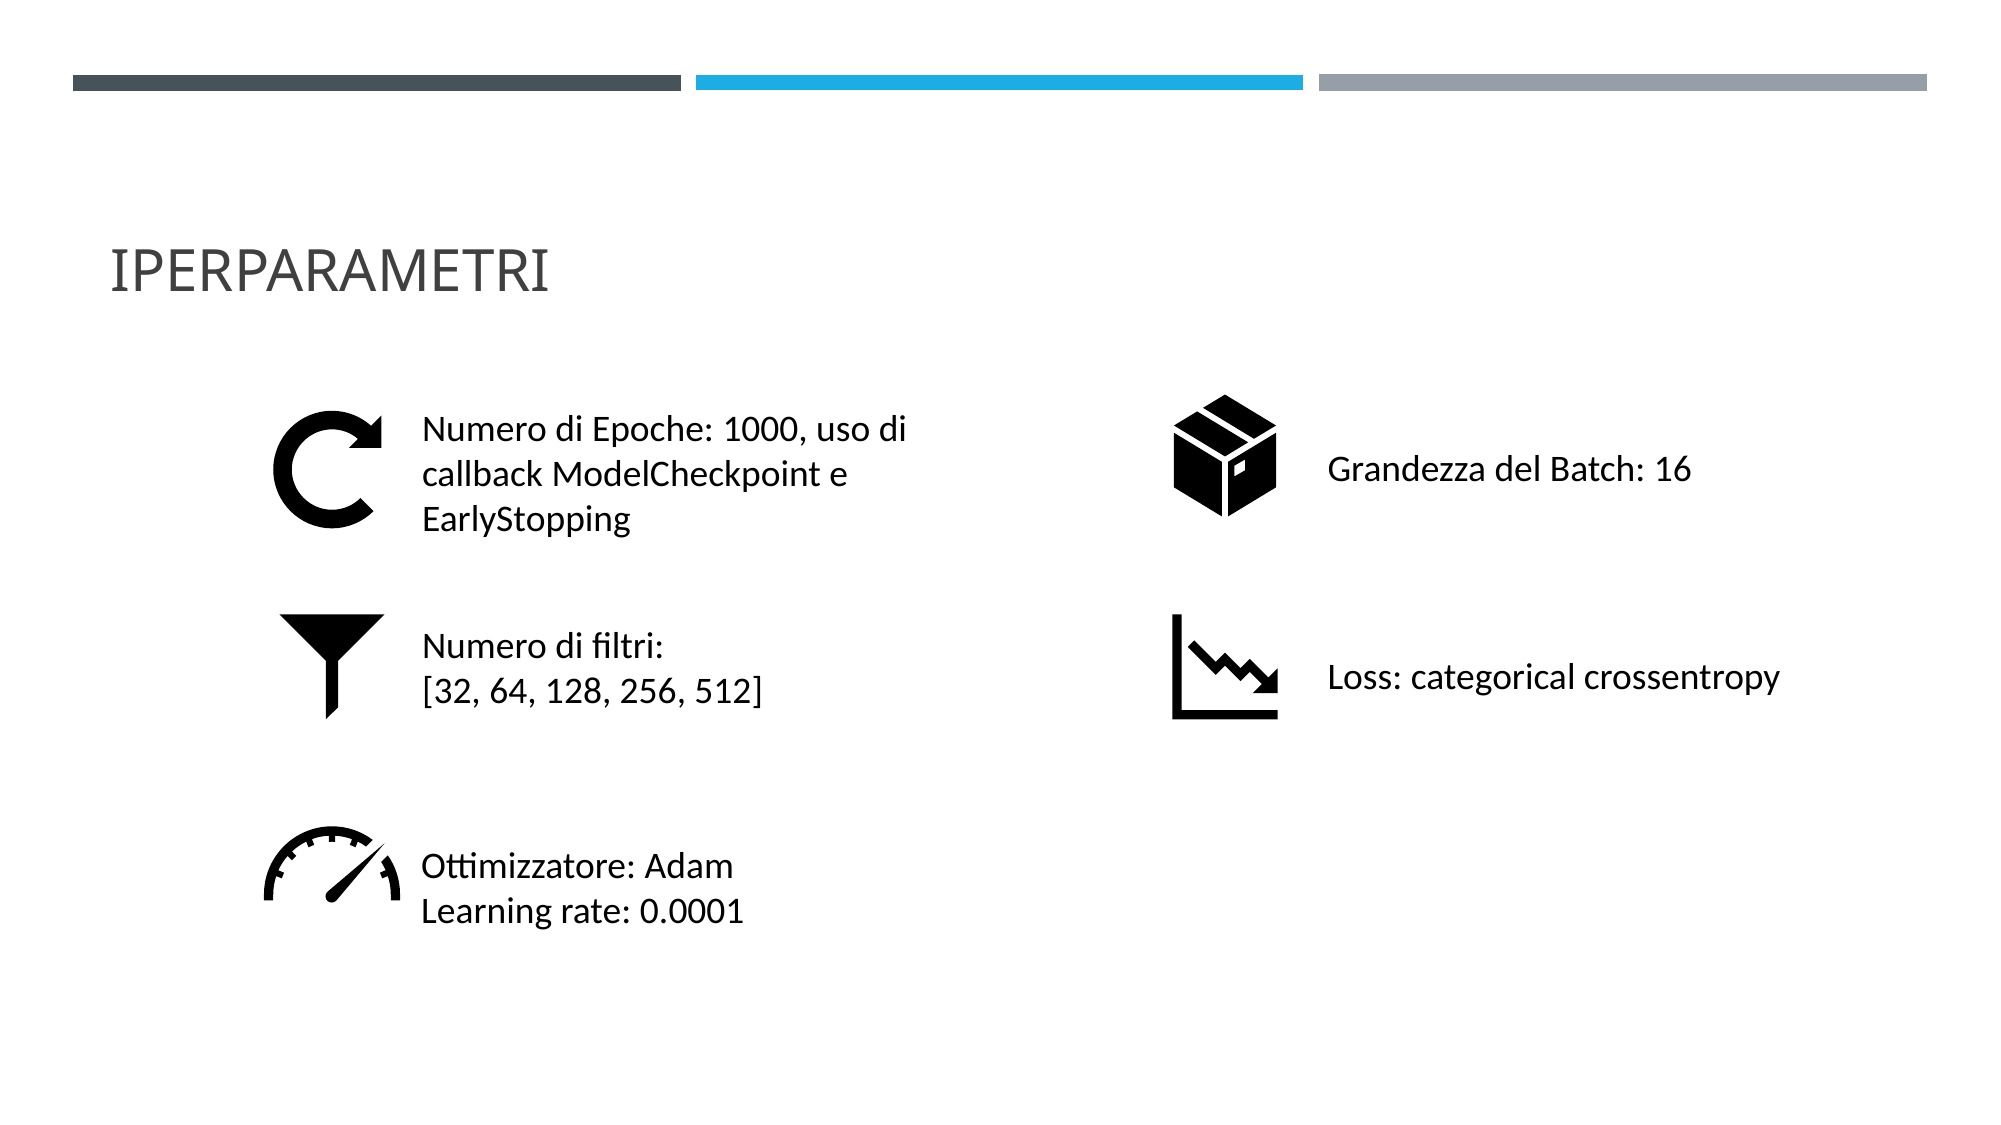

# iperparametri
Numero di Epoche: 1000, uso di callback ModelCheckpoint e EarlyStopping
Grandezza del Batch: 16
Numero di filtri:
[32, 64, 128, 256, 512]
Loss: categorical crossentropy
Ottimizzatore: Adam
Learning rate: 0.0001